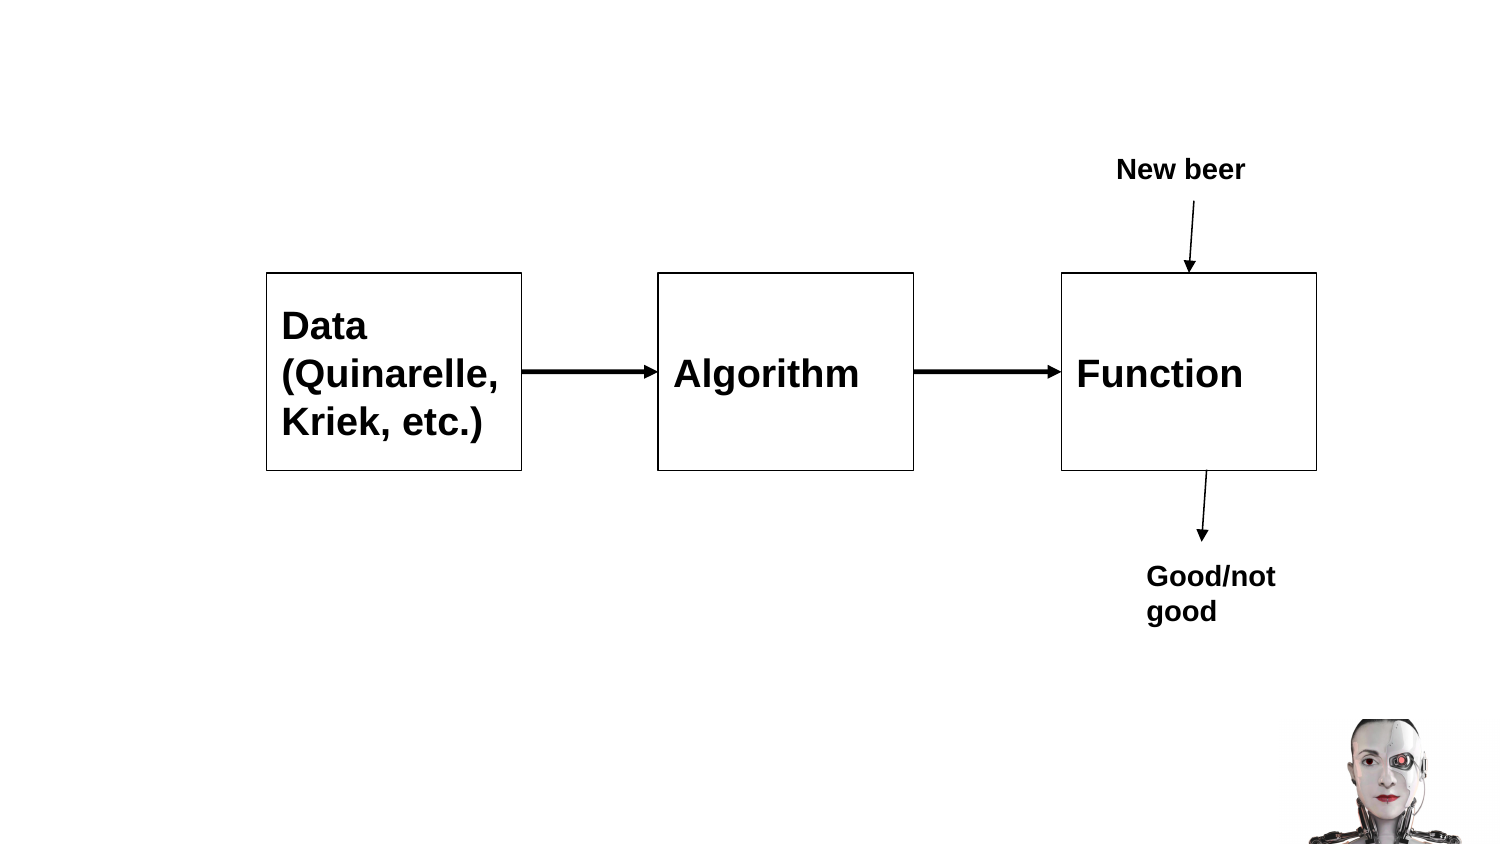

New beer
1
3
Data (Quinarelle, Kriek, etc.)
Algorithm
Function
Good/not good